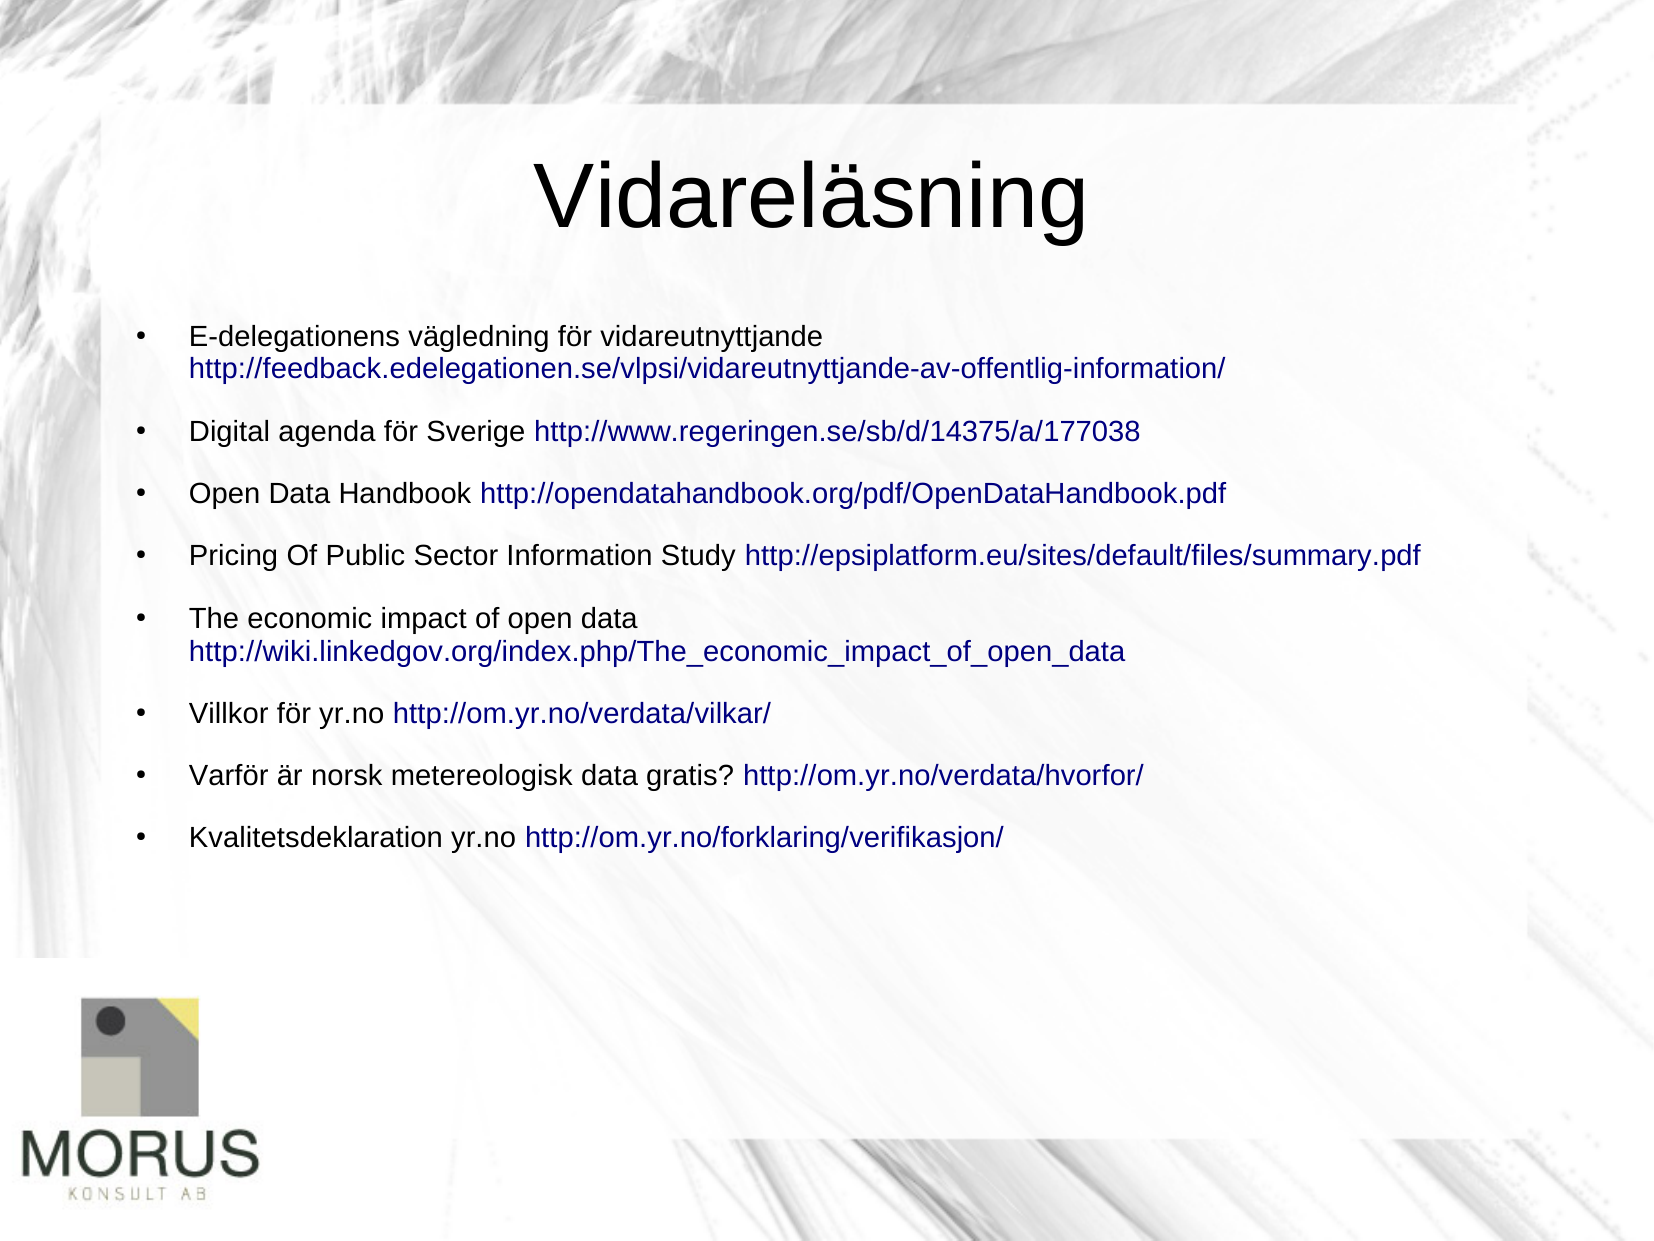

# Vidareläsning
E-delegationens vägledning för vidareutnyttjande http://feedback.edelegationen.se/vlpsi/vidareutnyttjande-av-offentlig-information/
Digital agenda för Sverige http://www.regeringen.se/sb/d/14375/a/177038
Open Data Handbook http://opendatahandbook.org/pdf/OpenDataHandbook.pdf
Pricing Of Public Sector Information Study http://epsiplatform.eu/sites/default/files/summary.pdf
The economic impact of open data http://wiki.linkedgov.org/index.php/The_economic_impact_of_open_data
Villkor för yr.no http://om.yr.no/verdata/vilkar/
Varför är norsk metereologisk data gratis? http://om.yr.no/verdata/hvorfor/
Kvalitetsdeklaration yr.no http://om.yr.no/forklaring/verifikasjon/